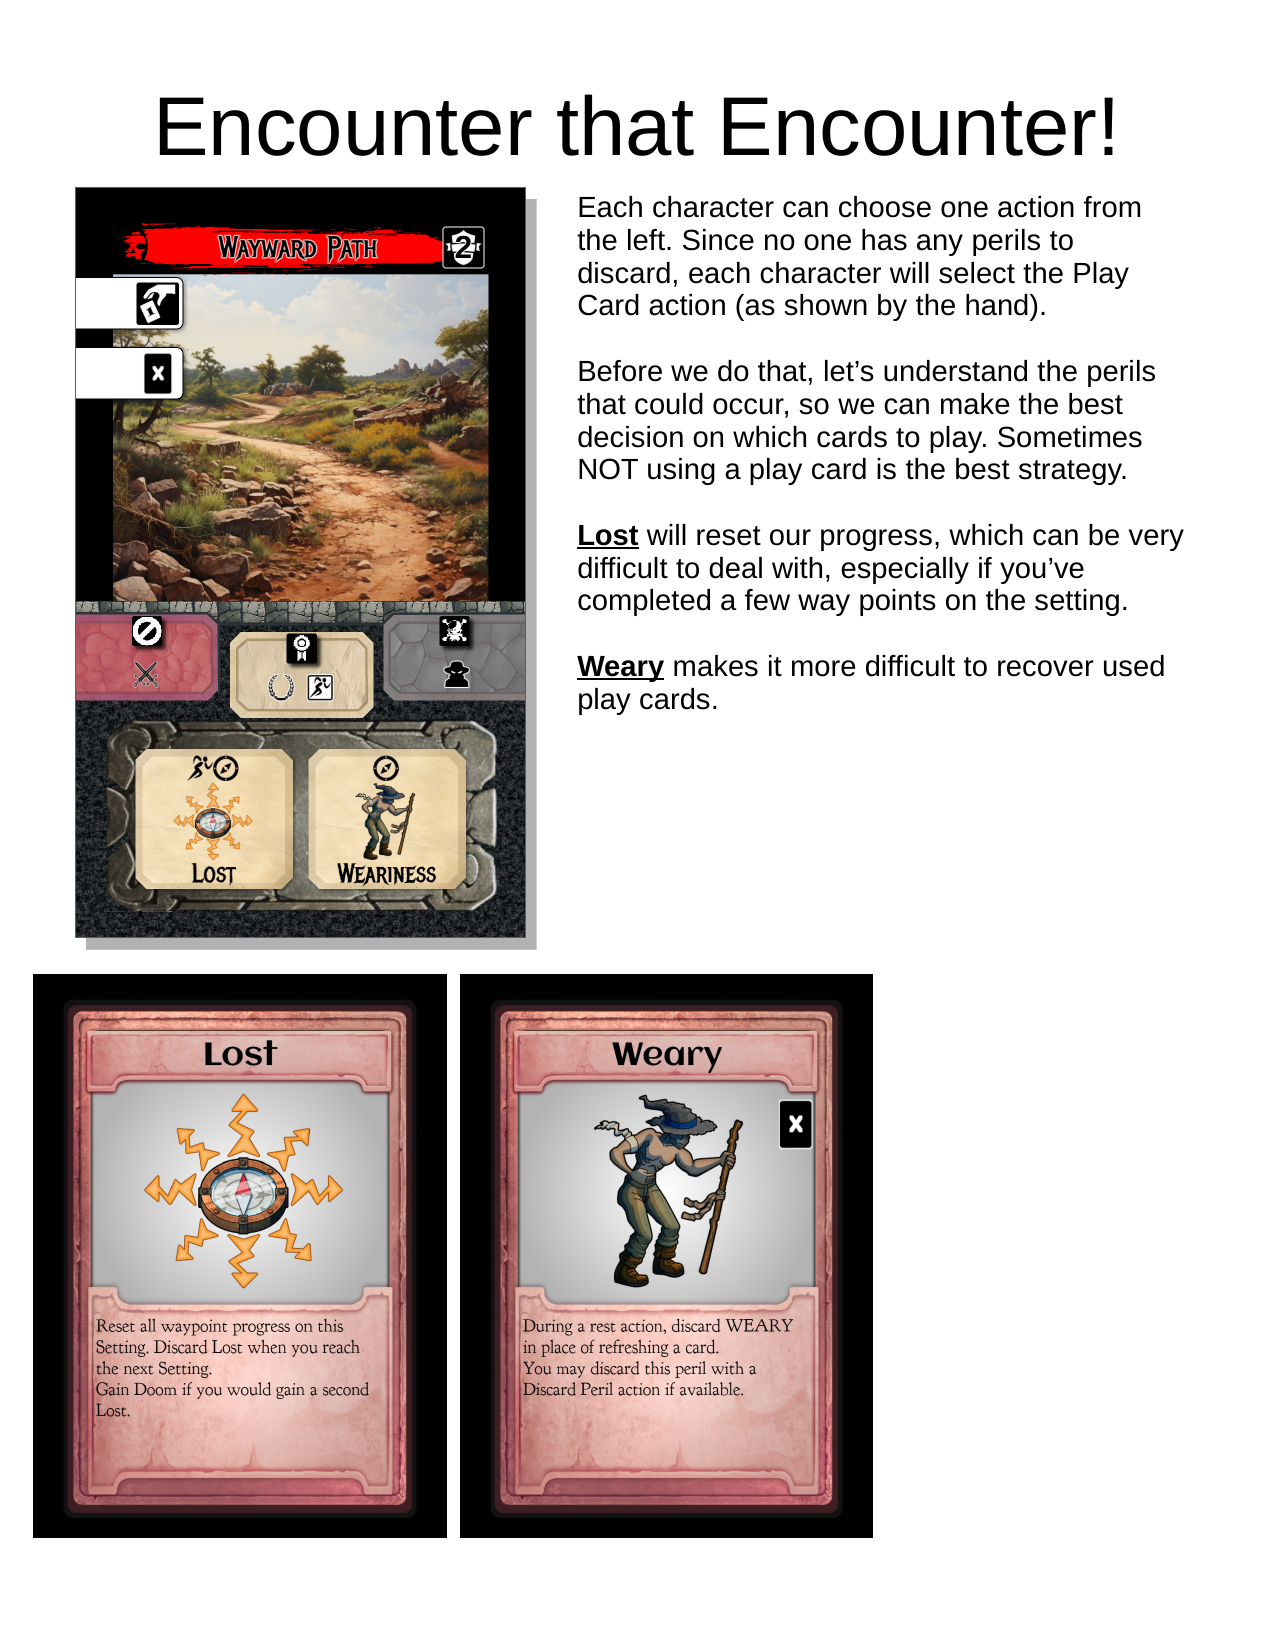

# Encounter that Encounter!
Each character can choose one action from the left. Since no one has any perils to discard, each character will select the Play Card action (as shown by the hand).
Before we do that, let’s understand the perils that could occur, so we can make the best decision on which cards to play. Sometimes NOT using a play card is the best strategy.
Lost will reset our progress, which can be very difficult to deal with, especially if you’ve completed a few way points on the setting.
Weary makes it more difficult to recover used play cards.